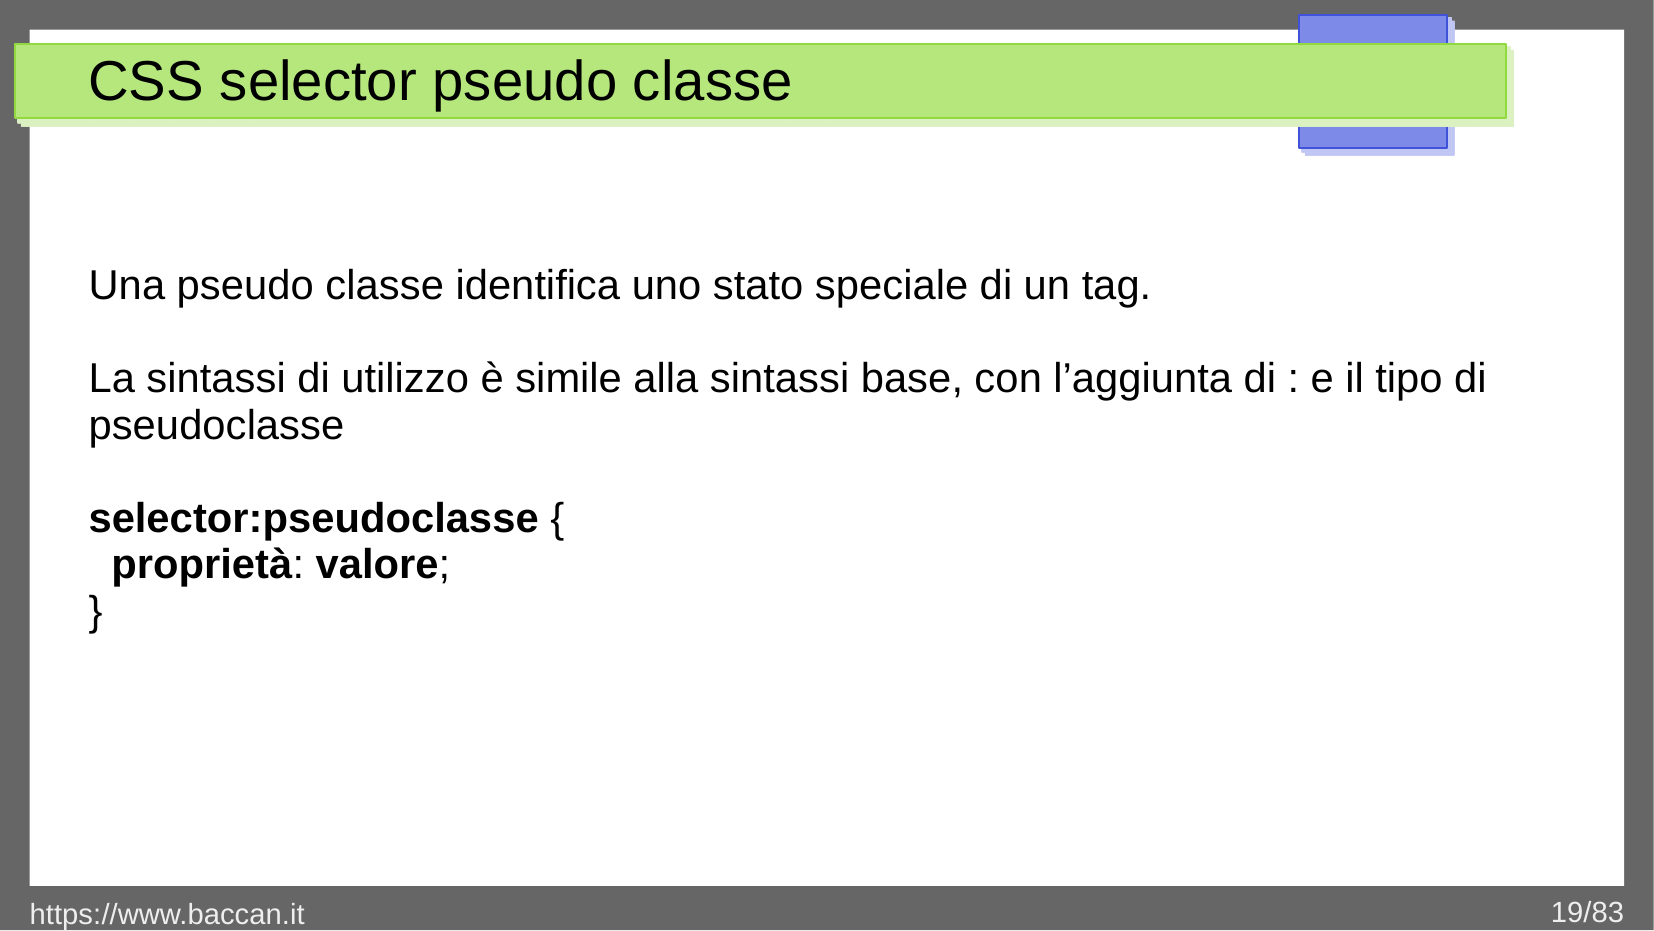

# CSS selector pseudo classe
Una pseudo classe identifica uno stato speciale di un tag.
La sintassi di utilizzo è simile alla sintassi base, con l’aggiunta di : e il tipo di pseudoclasse
selector:pseudoclasse {
 proprietà: valore;
}
19
https://www.baccan.it